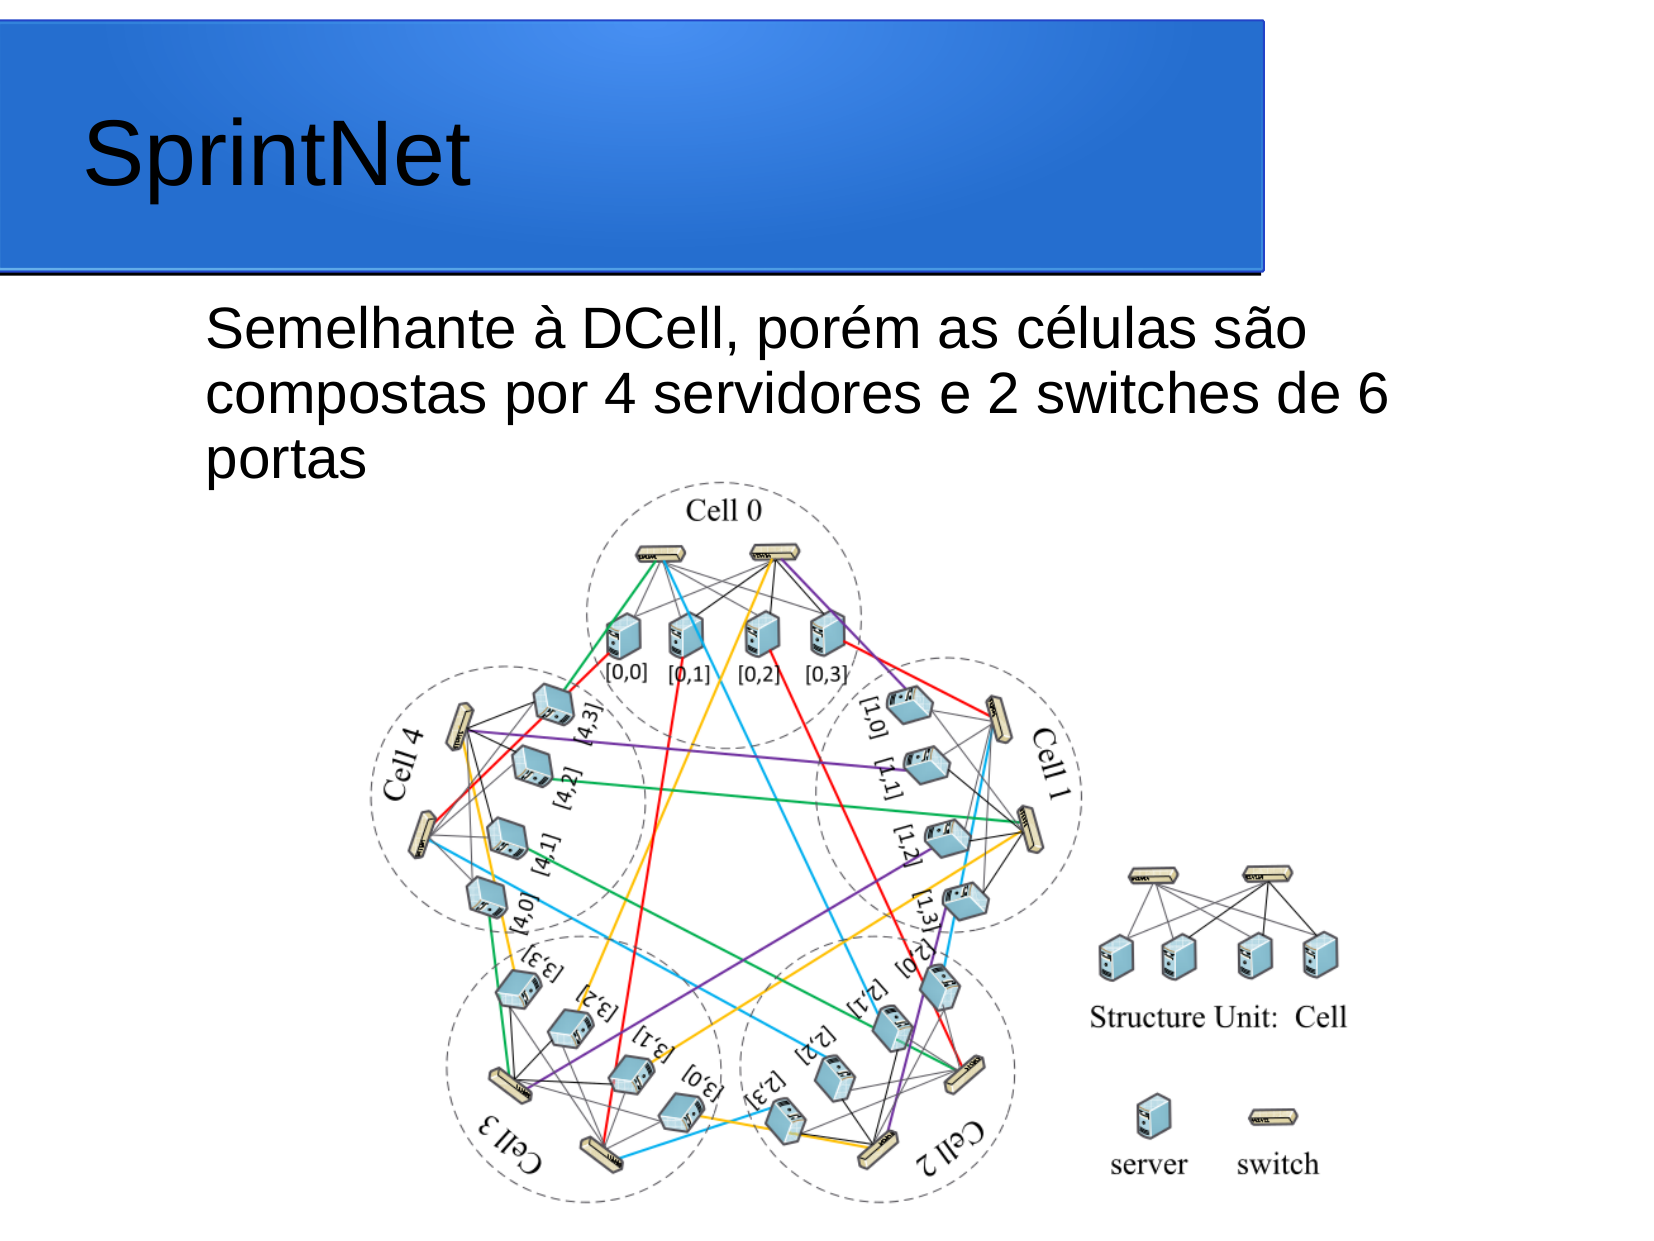

# SprintNet
Semelhante à DCell, porém as células são compostas por 4 servidores e 2 switches de 6 portas